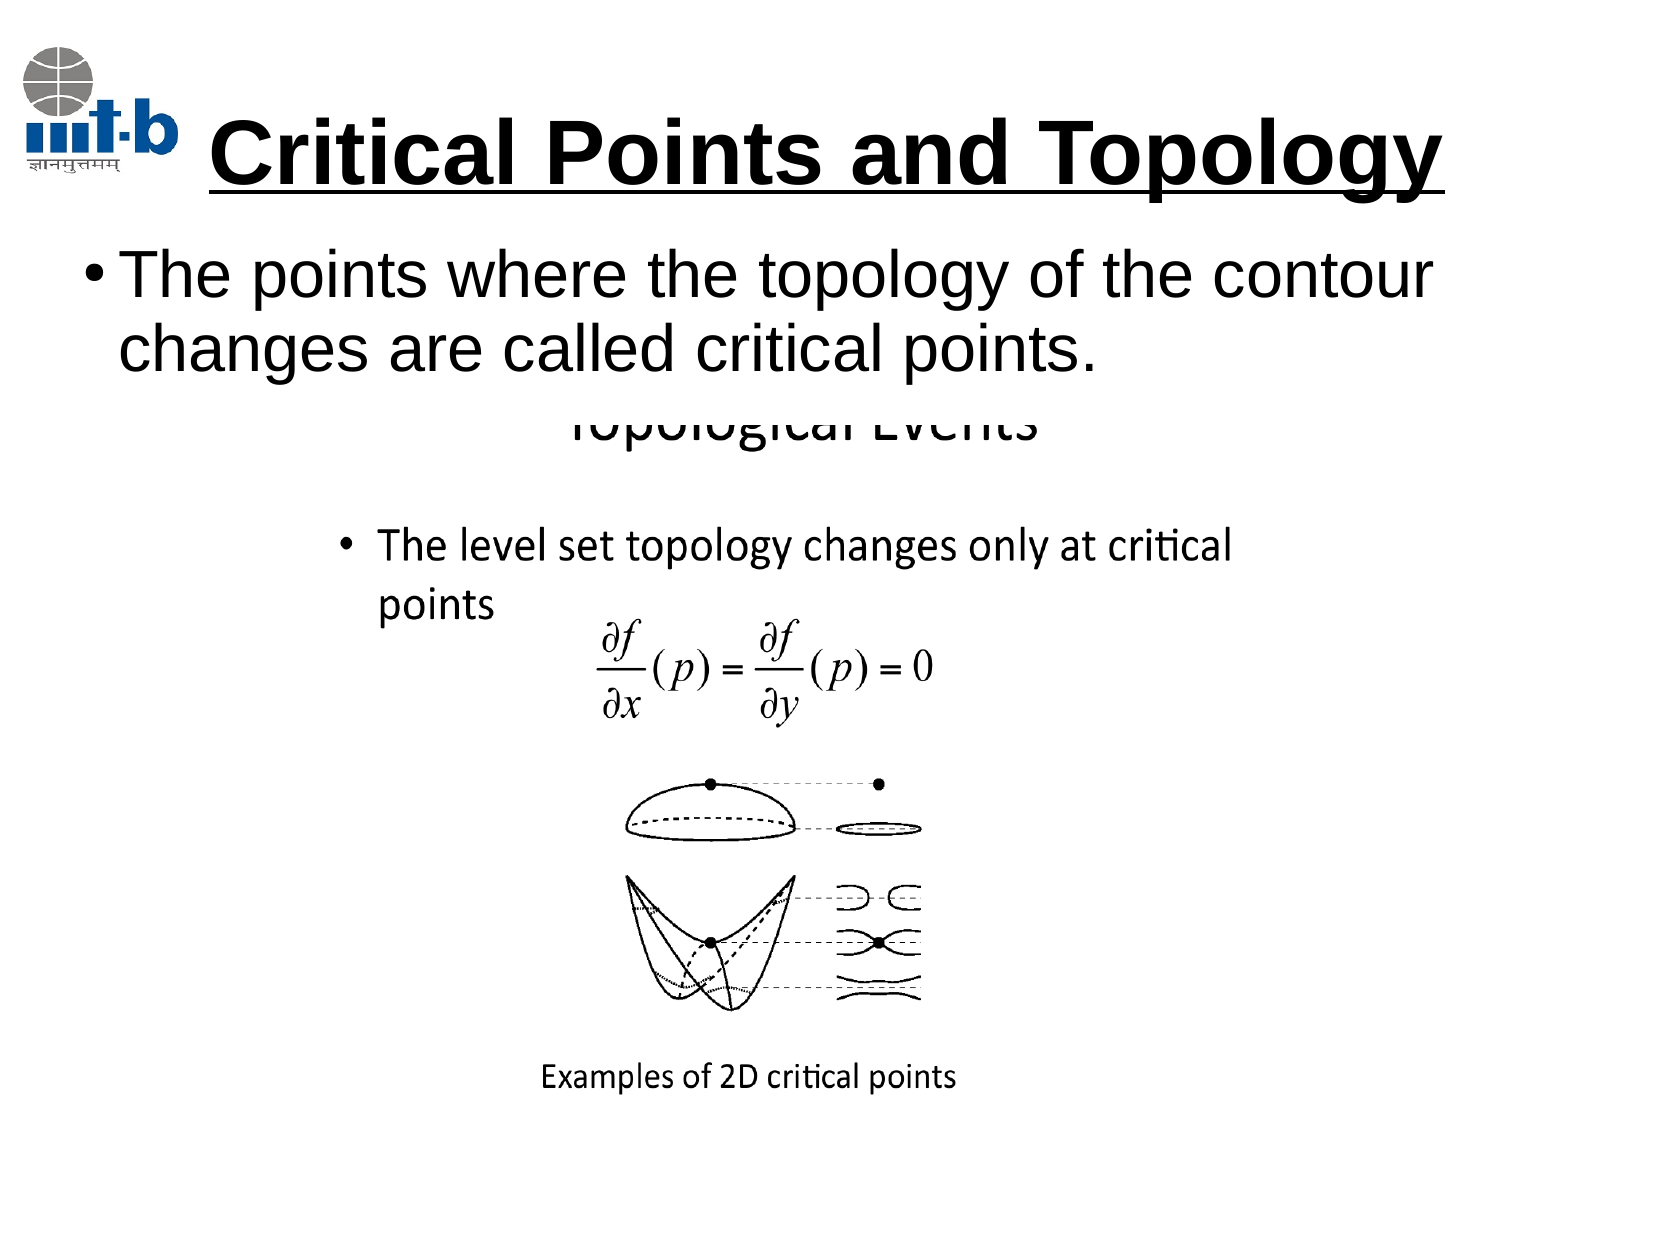

# Critical Points and Topology
The points where the topology of the contour changes are called critical points.